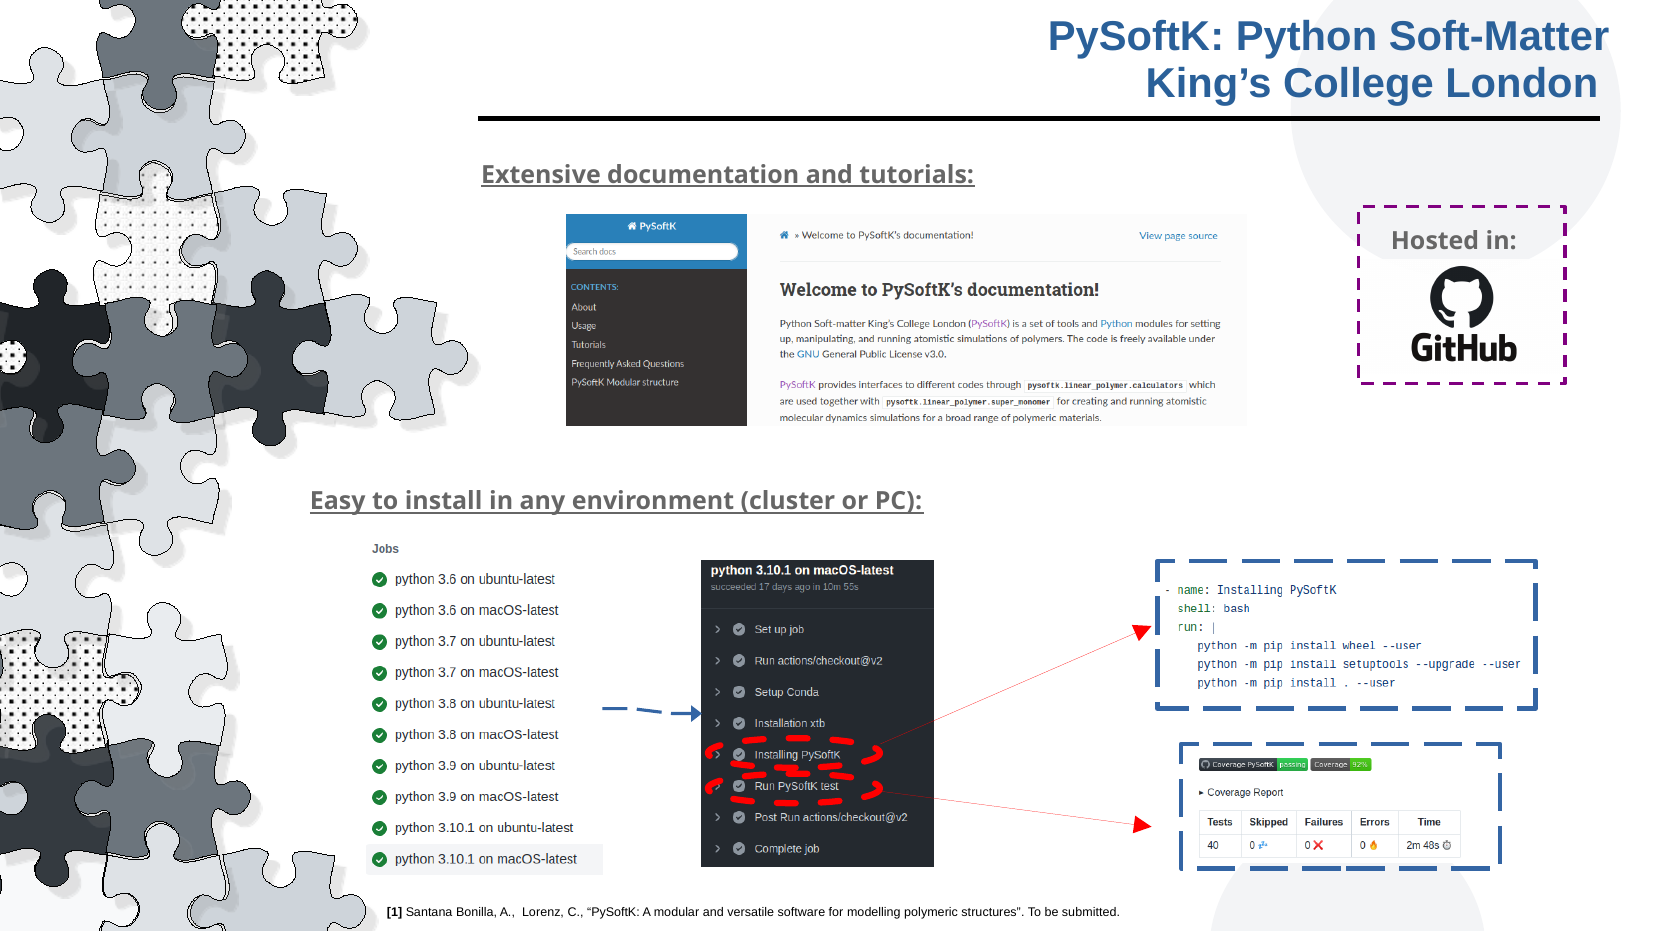

PySoftK: Python Soft-Matter King’s College London
Extensive documentation and tutorials:
Hosted in:
Easy to install in any environment (cluster or PC):
[1] Santana Bonilla, A., Lorenz, C., “PySoftK: A modular and versatile software for modelling polymeric structures”. To be submitted.